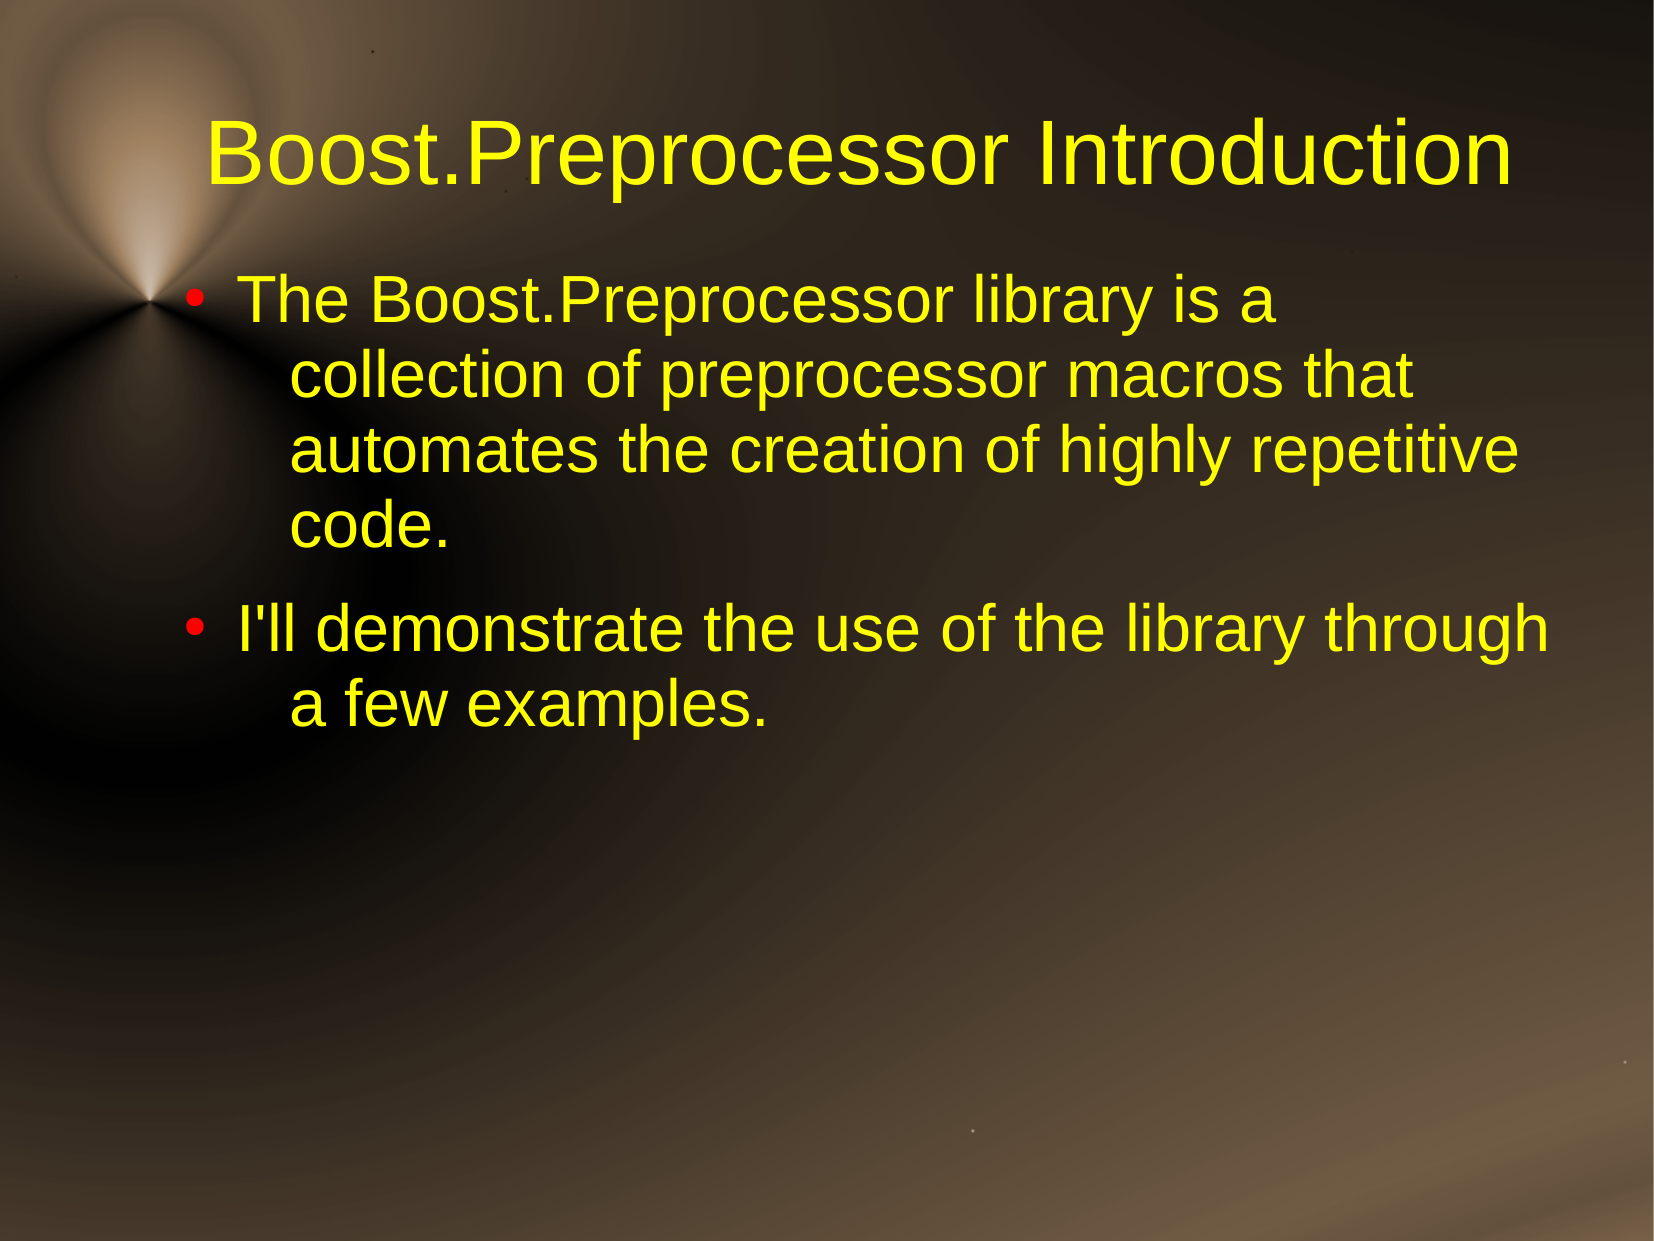

# Boost.Preprocessor Introduction
The Boost.Preprocessor library is a collection of preprocessor macros that automates the creation of highly repetitive code.
I'll demonstrate the use of the library through a few examples.